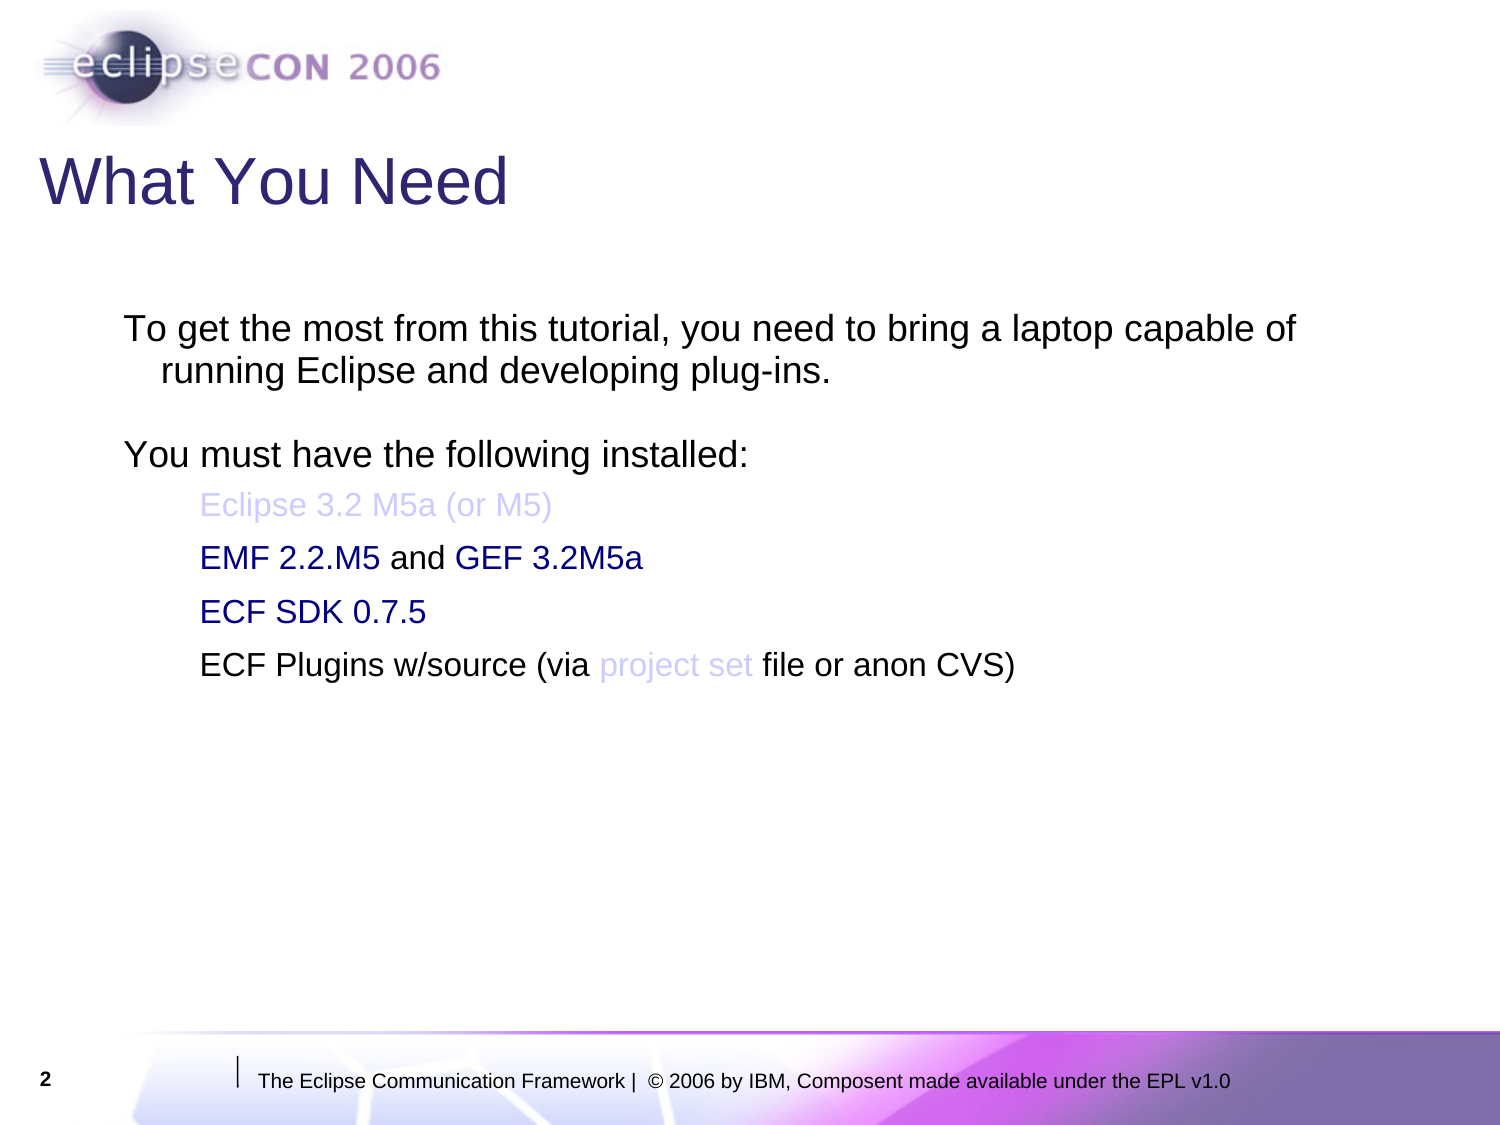

# What You Need
To get the most from this tutorial, you need to bring a laptop capable of running Eclipse and developing plug-ins.
You must have the following installed:
Eclipse 3.2 M5a (or M5)
EMF 2.2.M5 and GEF 3.2M5a
ECF SDK 0.7.5
ECF Plugins w/source (via project set file or anon CVS)
2